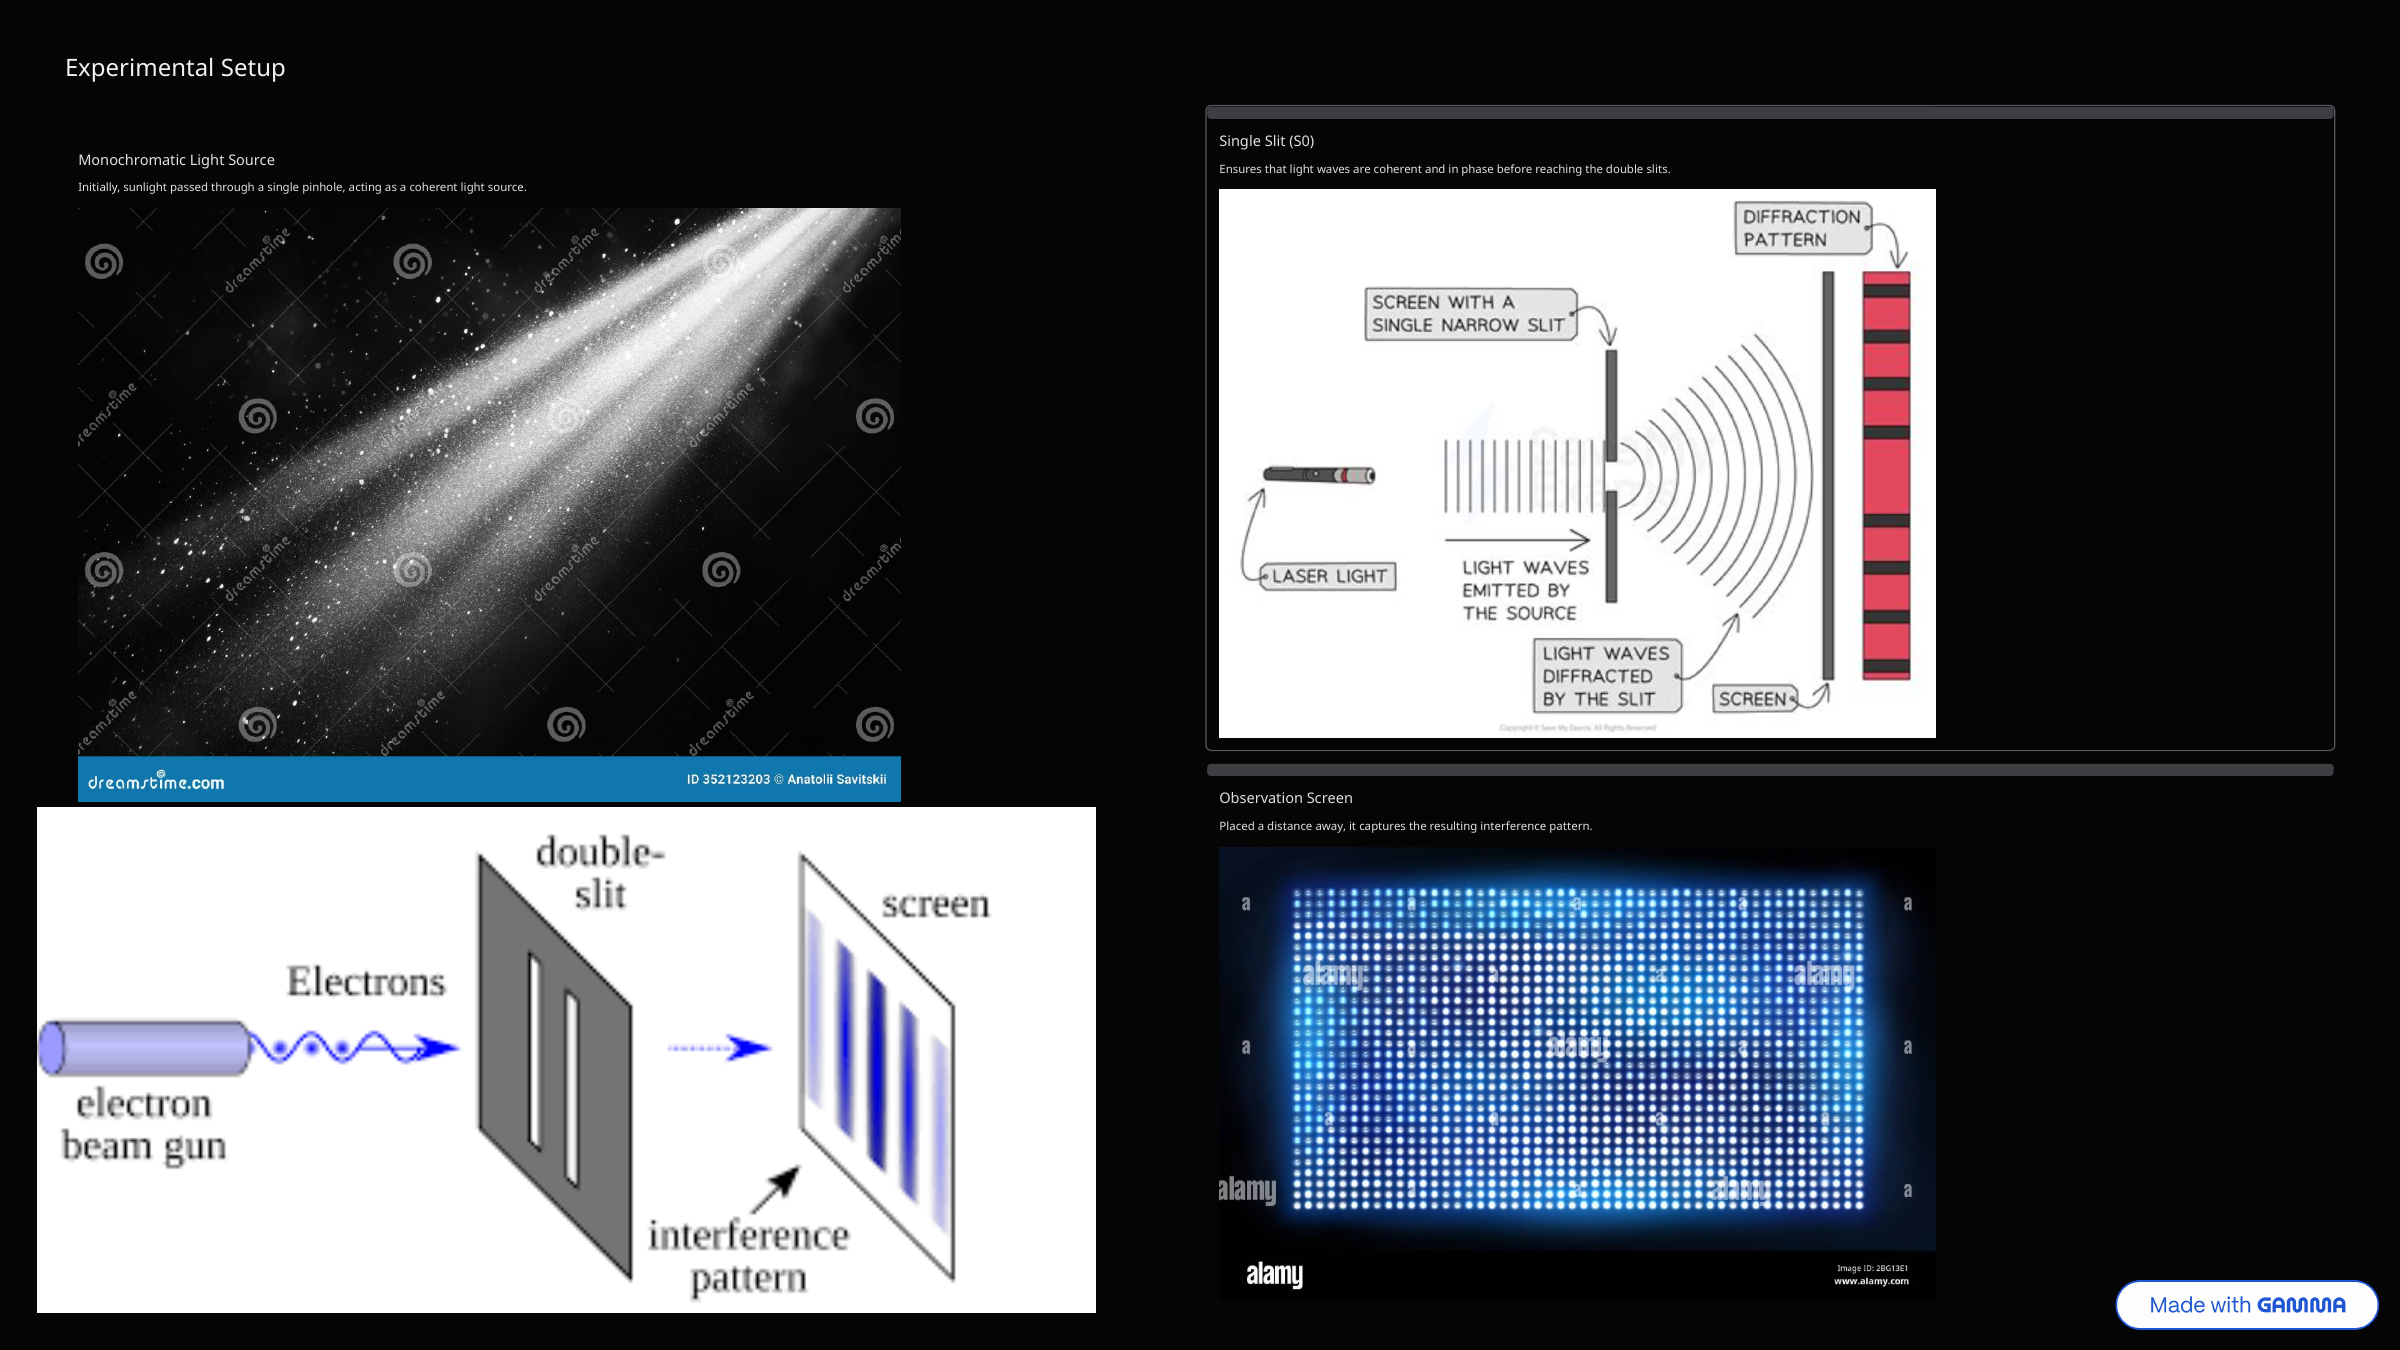

Experimental Setup
Single Slit (S0)
Monochromatic Light Source
Ensures that light waves are coherent and in phase before reaching the double slits.
Initially, sunlight passed through a single pinhole, acting as a coherent light source.
Observation Screen
Double Slits(S1, S2)
Placed a distance away, it captures the resulting interference pattern.